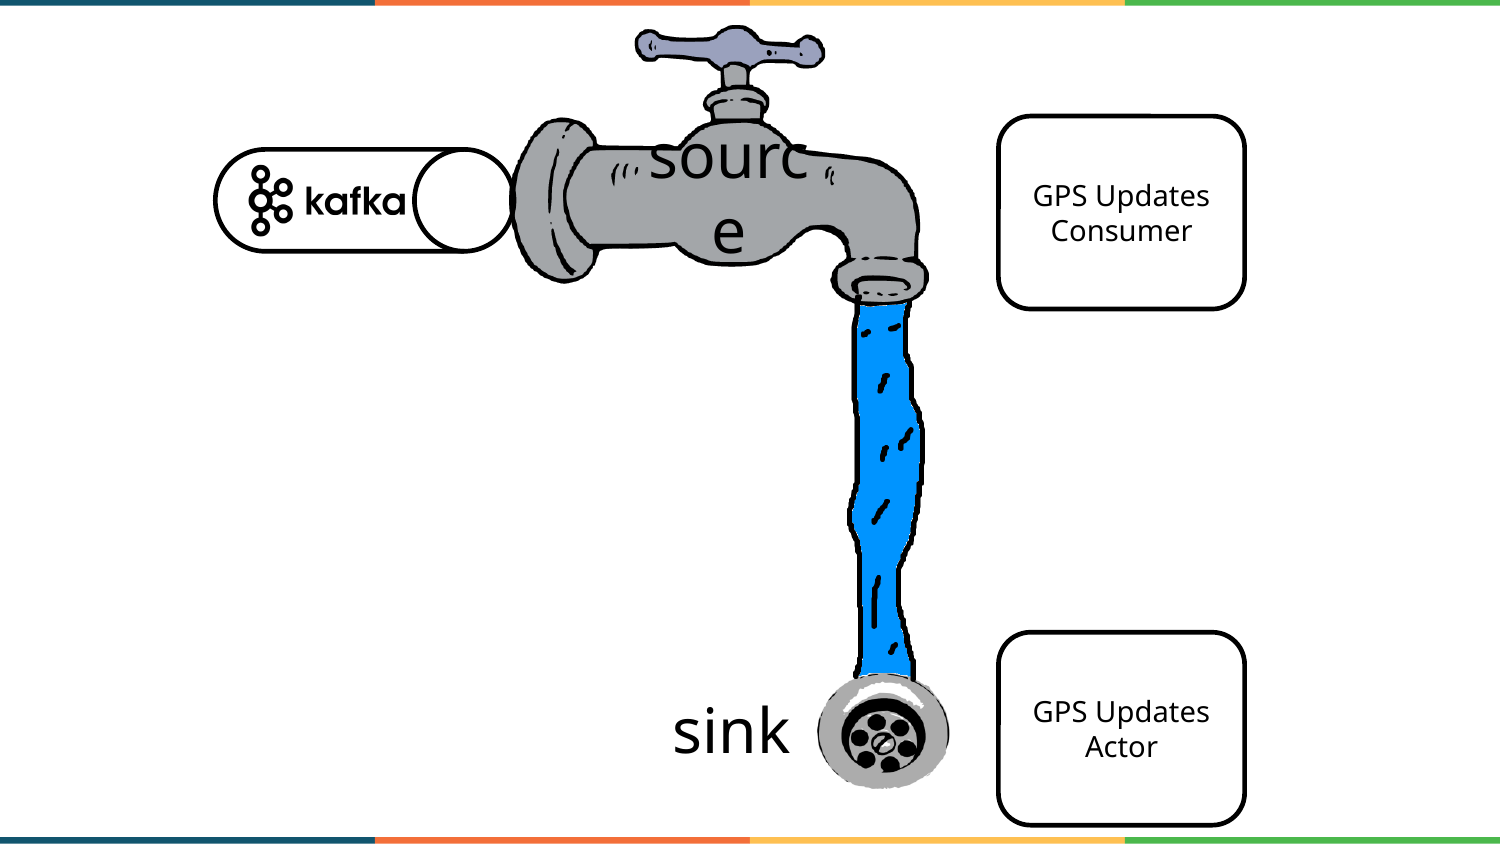

GPS Updates
Consumer
source
GPS Updates Actor
sink